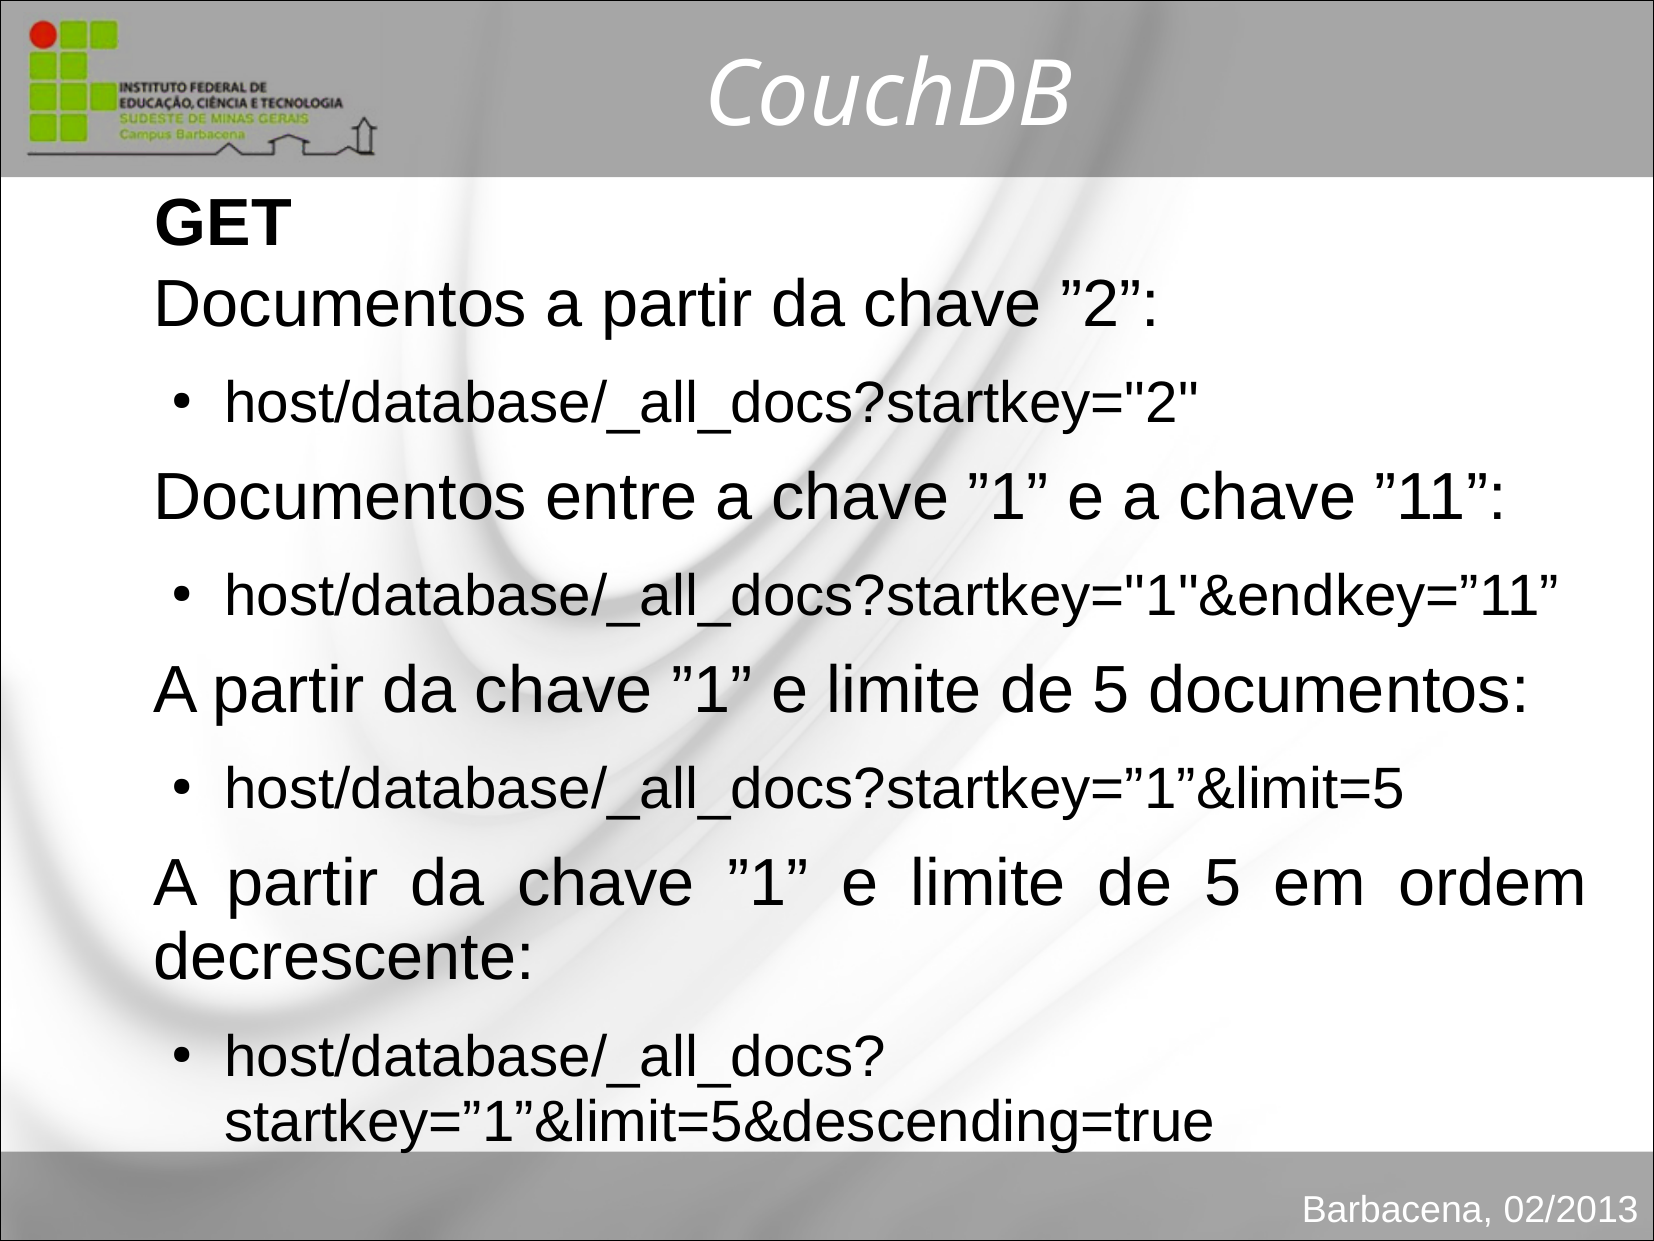

# CouchDB
GET
Documentos a partir da chave ”2”:
host/database/_all_docs?startkey="2"
Documentos entre a chave ”1” e a chave ”11”:
host/database/_all_docs?startkey="1"&endkey=”11”
A partir da chave ”1” e limite de 5 documentos:
host/database/_all_docs?startkey=”1”&limit=5
A partir da chave ”1” e limite de 5 em ordem decrescente:
host/database/_all_docs?startkey=”1”&limit=5&descending=true
Barbacena, 02/2013